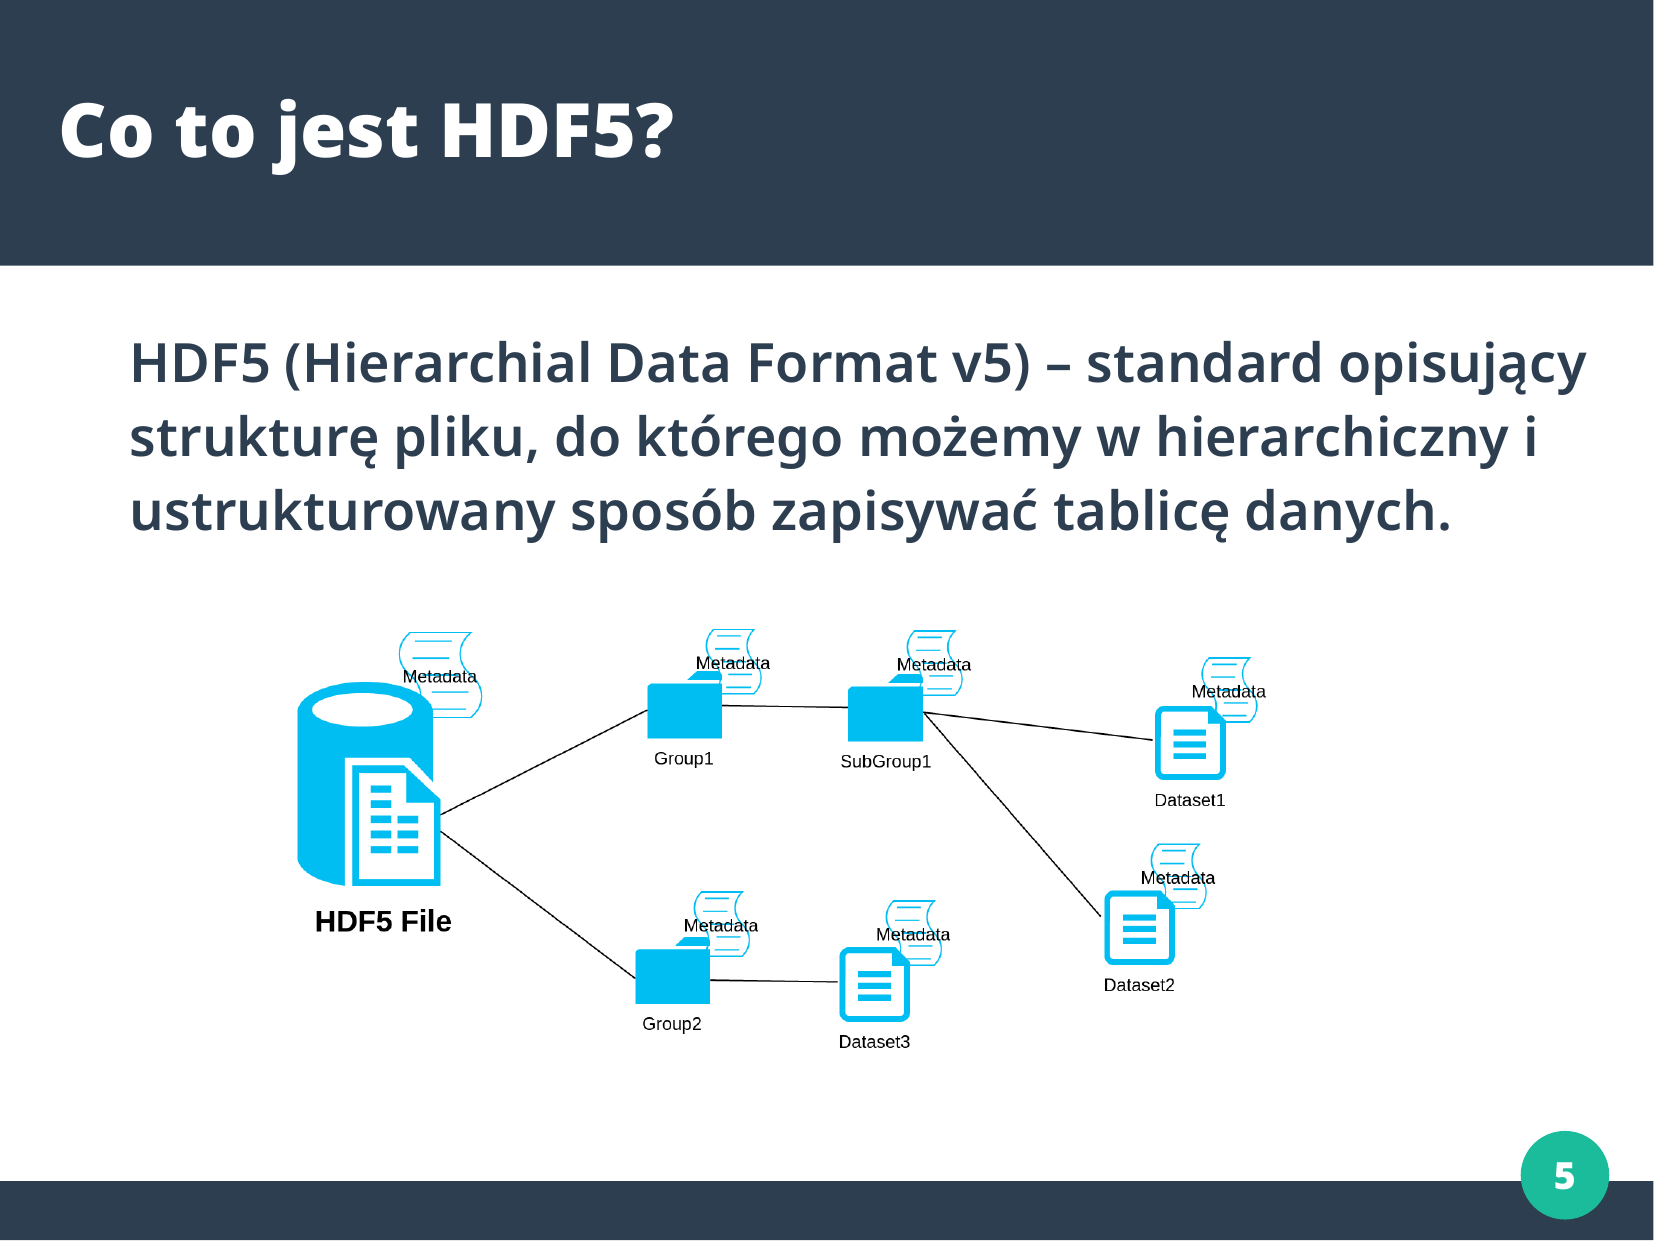

# Co to jest HDF5?
HDF5 (Hierarchial Data Format v5) – standard opisujący strukturę pliku, do którego możemy w hierarchiczny i ustrukturowany sposób zapisywać tablicę danych.
5